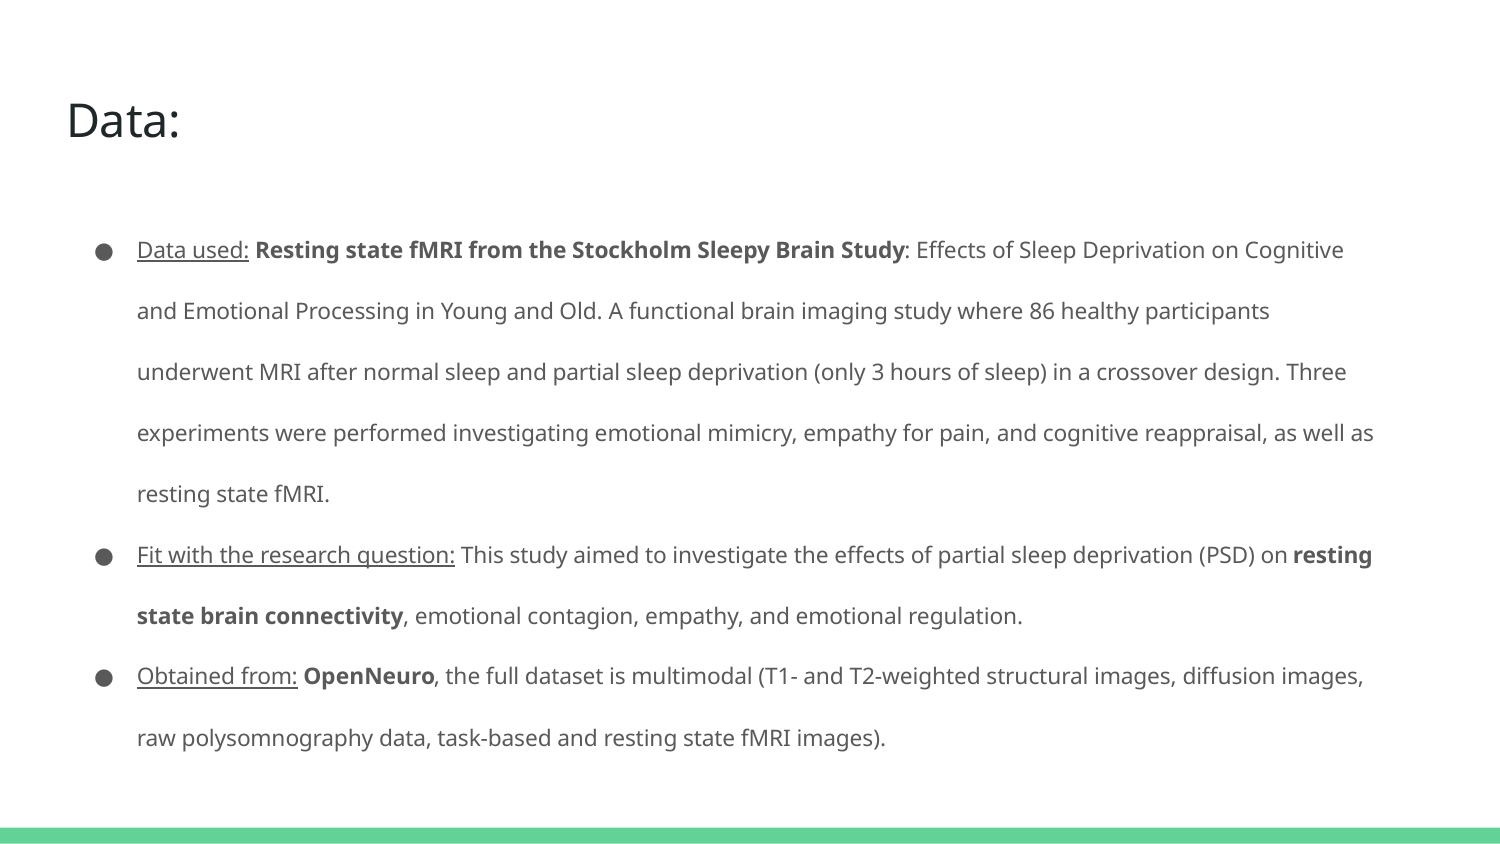

# Data:
Data used: Resting state fMRI from the Stockholm Sleepy Brain Study: Effects of Sleep Deprivation on Cognitive and Emotional Processing in Young and Old. A functional brain imaging study where 86 healthy participants underwent MRI after normal sleep and partial sleep deprivation (only 3 hours of sleep) in a crossover design. Three experiments were performed investigating emotional mimicry, empathy for pain, and cognitive reappraisal, as well as resting state fMRI.
Fit with the research question: This study aimed to investigate the effects of partial sleep deprivation (PSD) on resting state brain connectivity, emotional contagion, empathy, and emotional regulation.
Obtained from: OpenNeuro, the full dataset is multimodal (T1- and T2-weighted structural images, diffusion images, raw polysomnography data, task-based and resting state fMRI images).